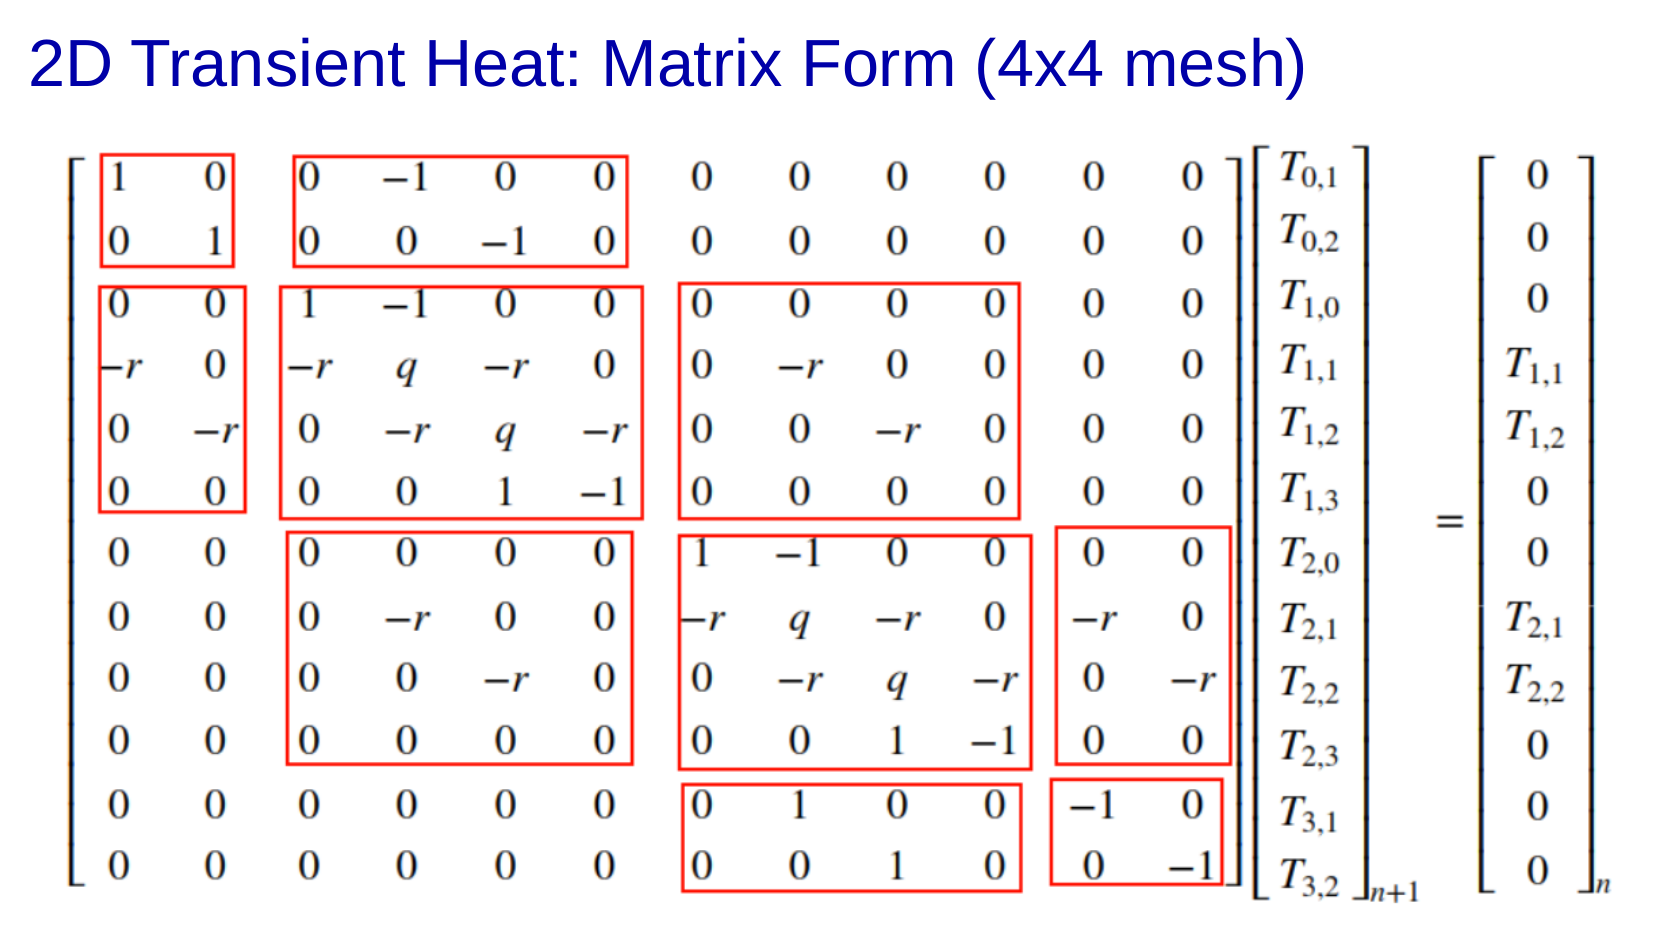

# 2D Transient Heat: Matrix Form (4x4 mesh)
38